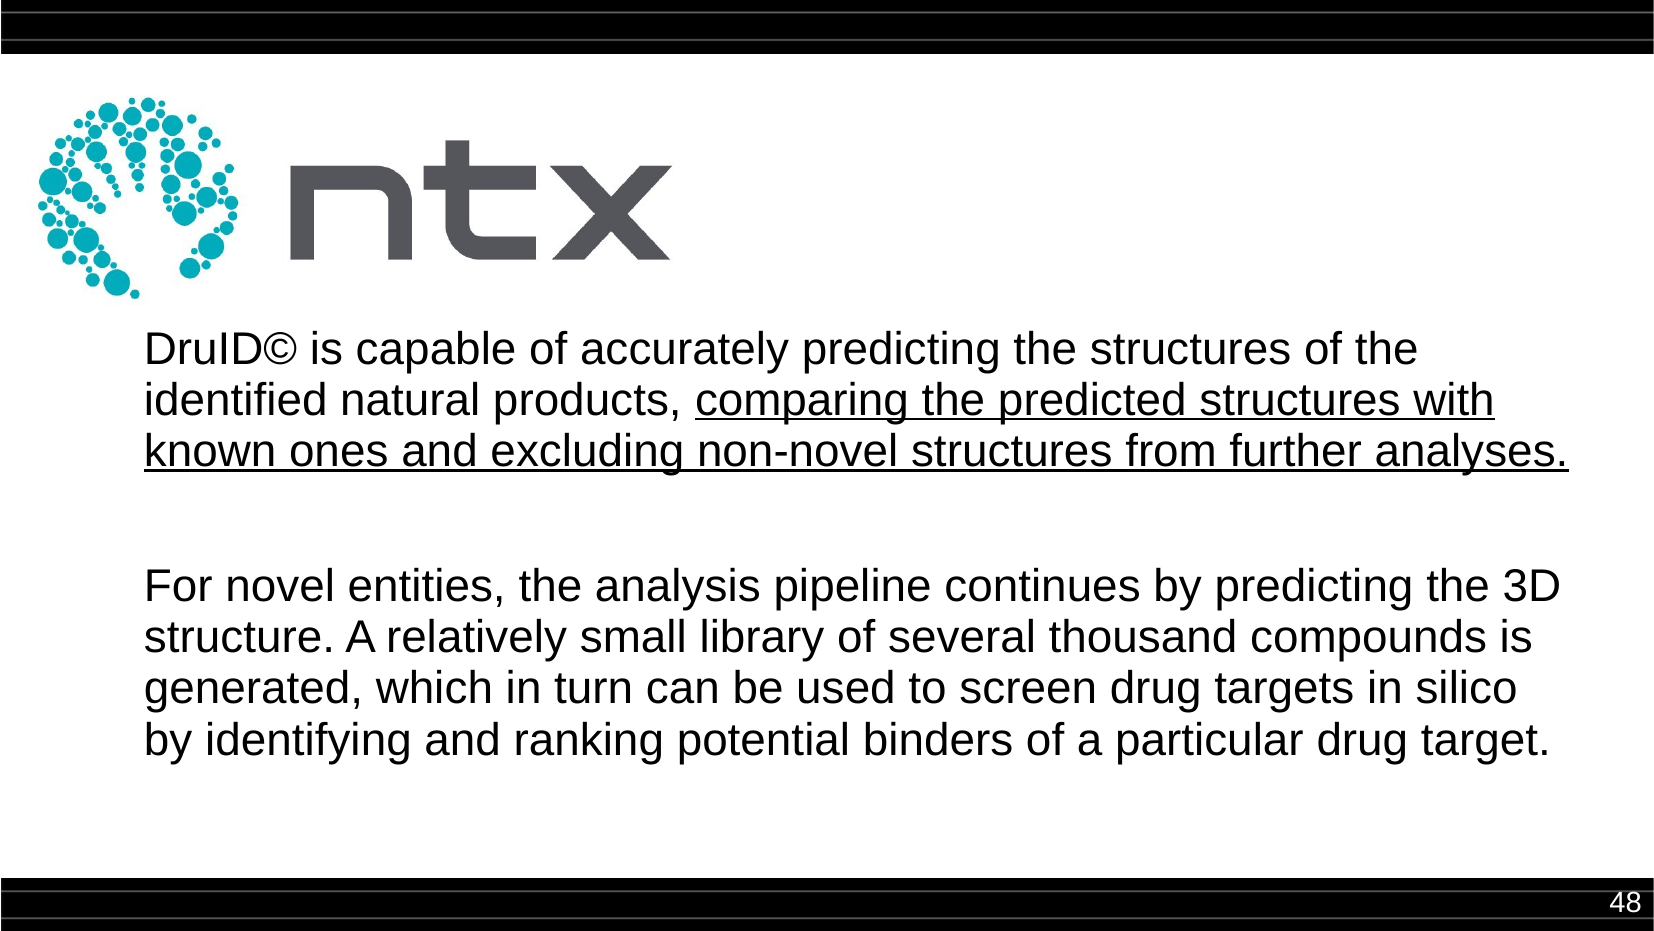

# DruID© is capable of accurately predicting the structures of the identified natural products, comparing the predicted structures with known ones and excluding non-novel structures from further analyses.
For novel entities, the analysis pipeline continues by predicting the 3D structure. A relatively small library of several thousand compounds is generated, which in turn can be used to screen drug targets in silico by identifying and ranking potential binders of a particular drug target.